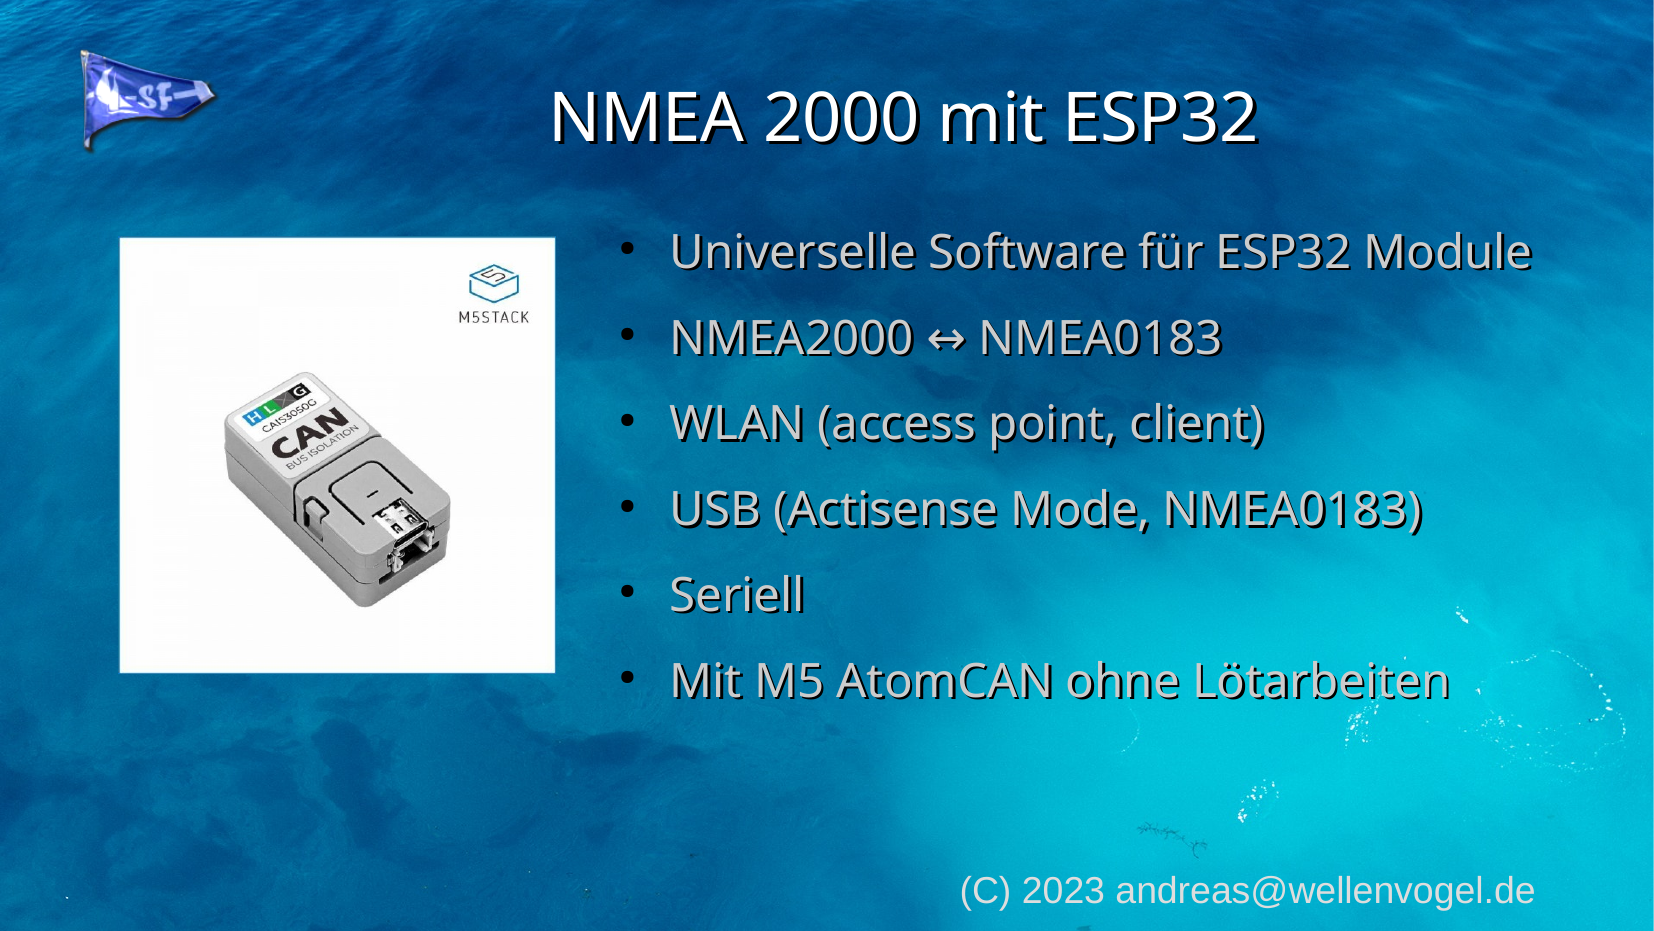

# NMEA 2000 mit ESP32
Universelle Software für ESP32 Module
NMEA2000 ↔ NMEA0183
WLAN (access point, client)
USB (Actisense Mode, NMEA0183)
Seriell
Mit M5 AtomCAN ohne Lötarbeiten
(C) 2023 andreas@wellenvogel.de